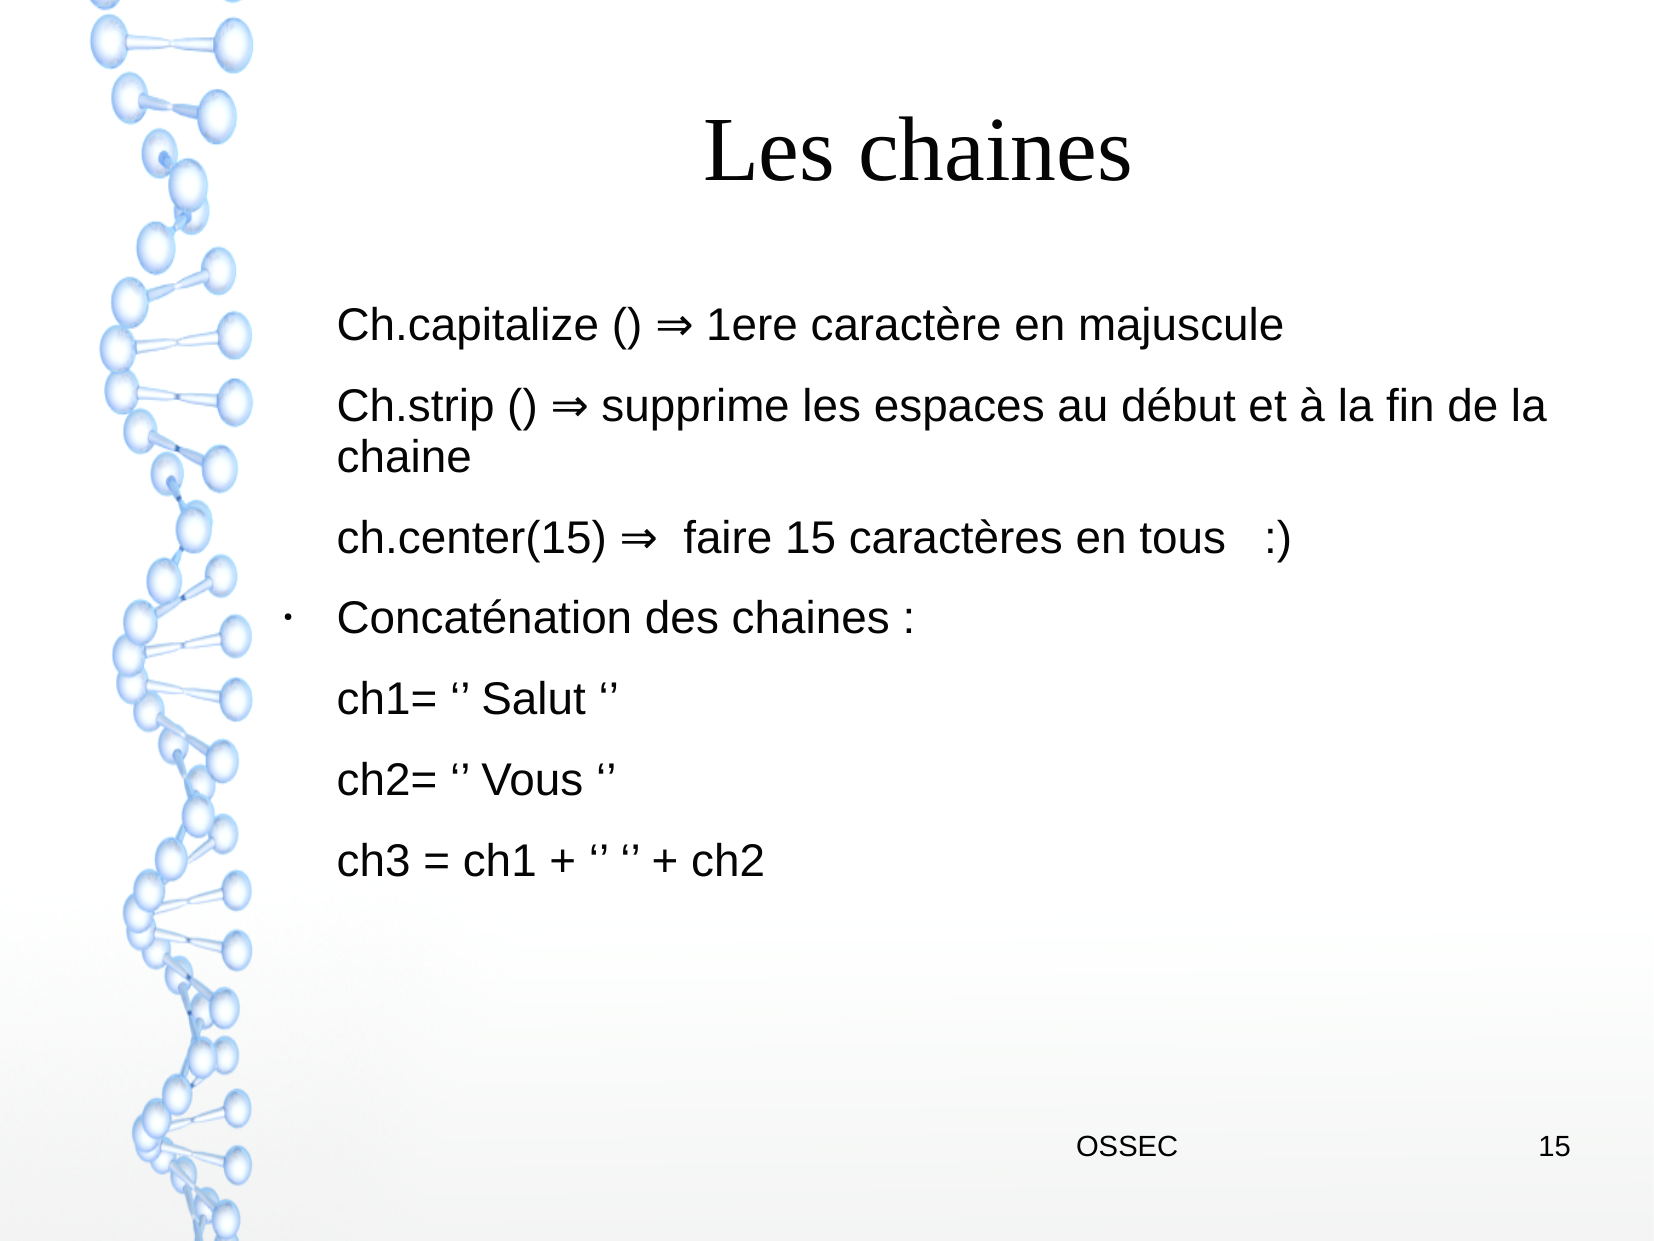

# Les chaines
Ch.capitalize () ⇒ 1ere caractère en majuscule
Ch.strip () ⇒ supprime les espaces au début et à la fin de la chaine
ch.center(15) ⇒ faire 15 caractères en tous :)
Concaténation des chaines :
ch1= ‘’ Salut ‘’
ch2= ‘’ Vous ‘’
ch3 = ch1 + ‘’ ‘’ + ch2
OSSEC
15